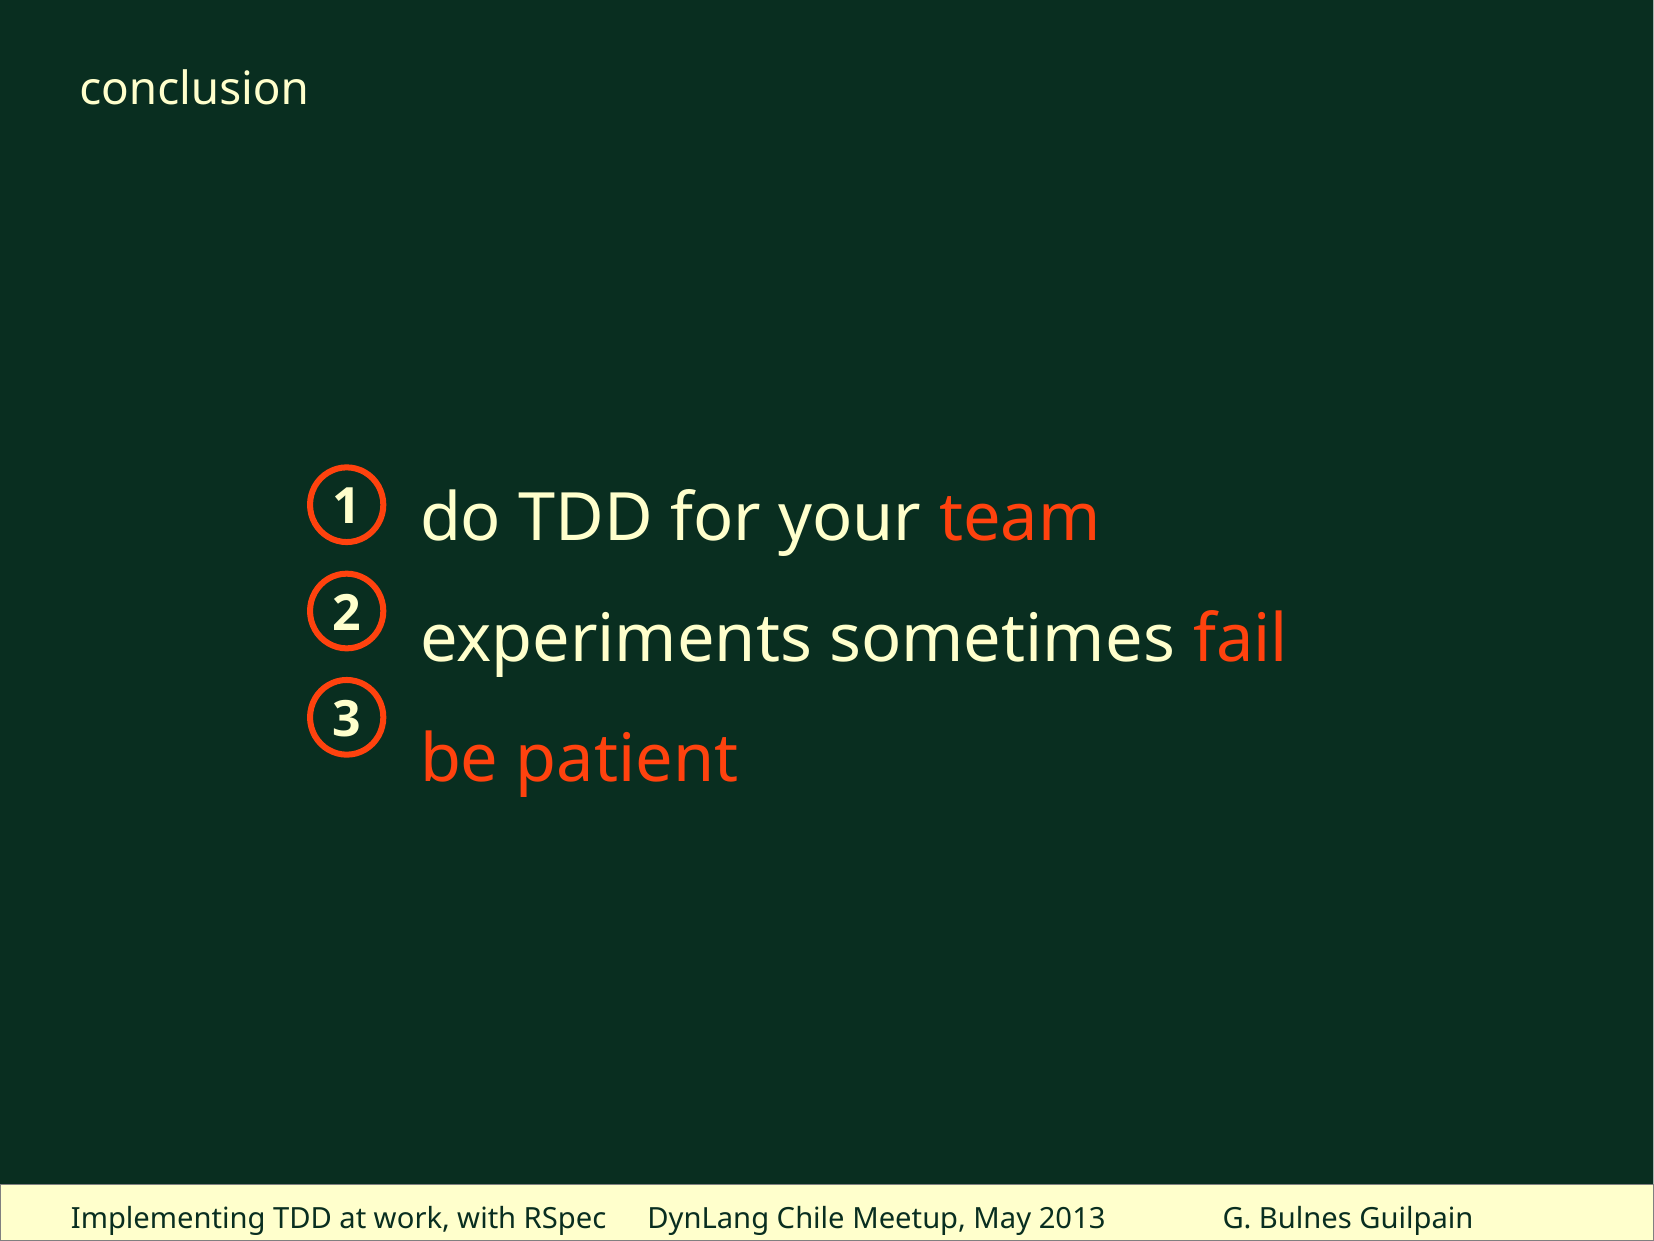

conclusion
1
2
3
do TDD for your team
experiments sometimes fail
be patient
Implementing TDD at work, with RSpec
DynLang Chile Meetup, May 2013
G. Bulnes Guilpain